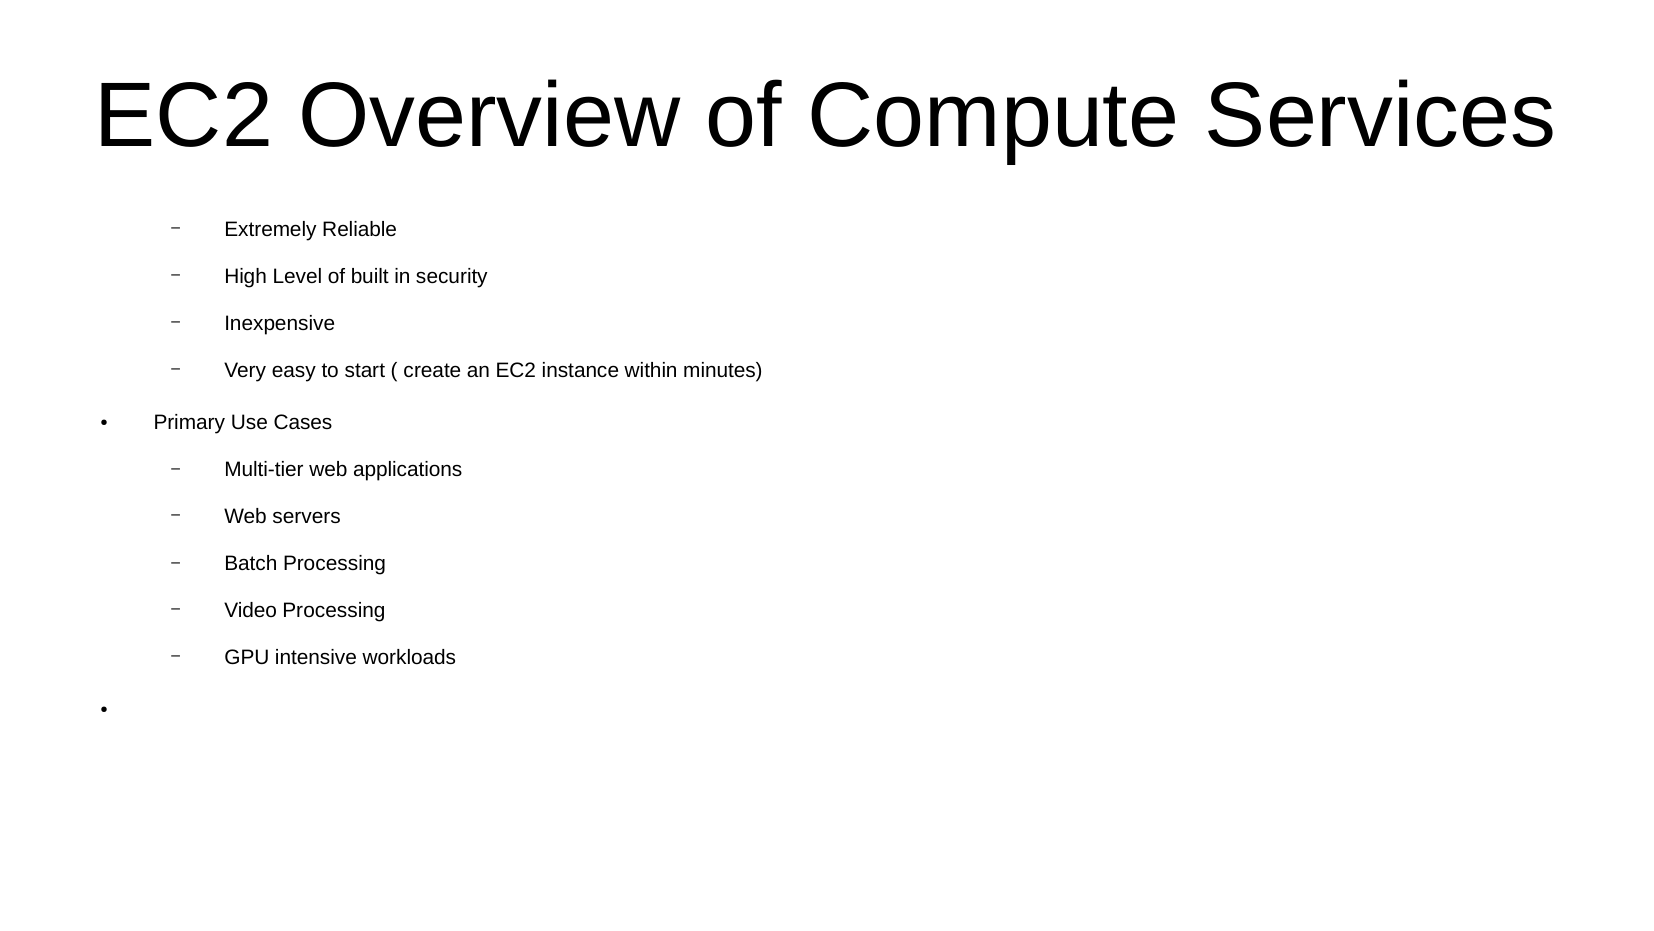

# EC2 Overview of Compute Services
Extremely Reliable
High Level of built in security
Inexpensive
Very easy to start ( create an EC2 instance within minutes)
Primary Use Cases
Multi-tier web applications
Web servers
Batch Processing
Video Processing
GPU intensive workloads